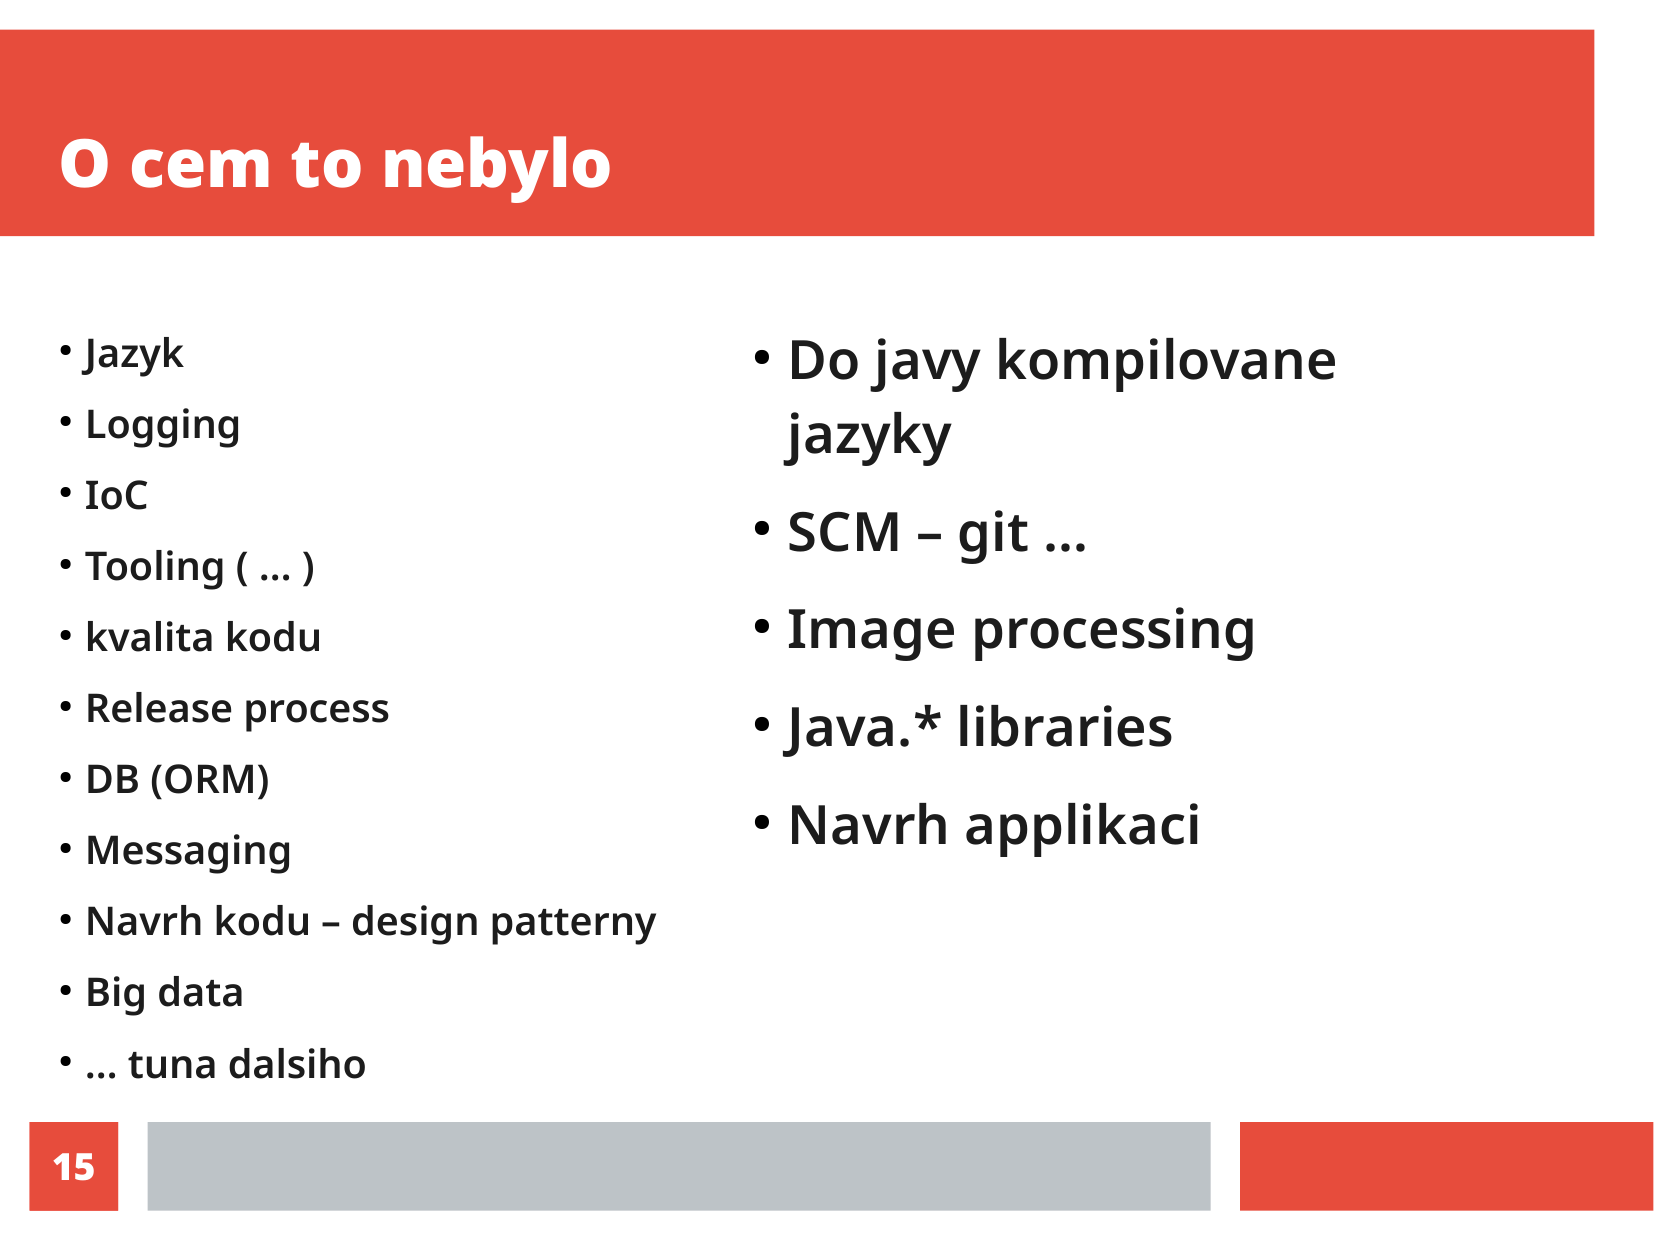

# O cem to nebylo
Do javy kompilovane jazyky
SCM – git …
Image processing
Java.* libraries
Navrh applikaci
Jazyk
Logging
IoC
Tooling ( … )
kvalita kodu
Release process
DB (ORM)
Messaging
Navrh kodu – design patterny
Big data
… tuna dalsiho
15